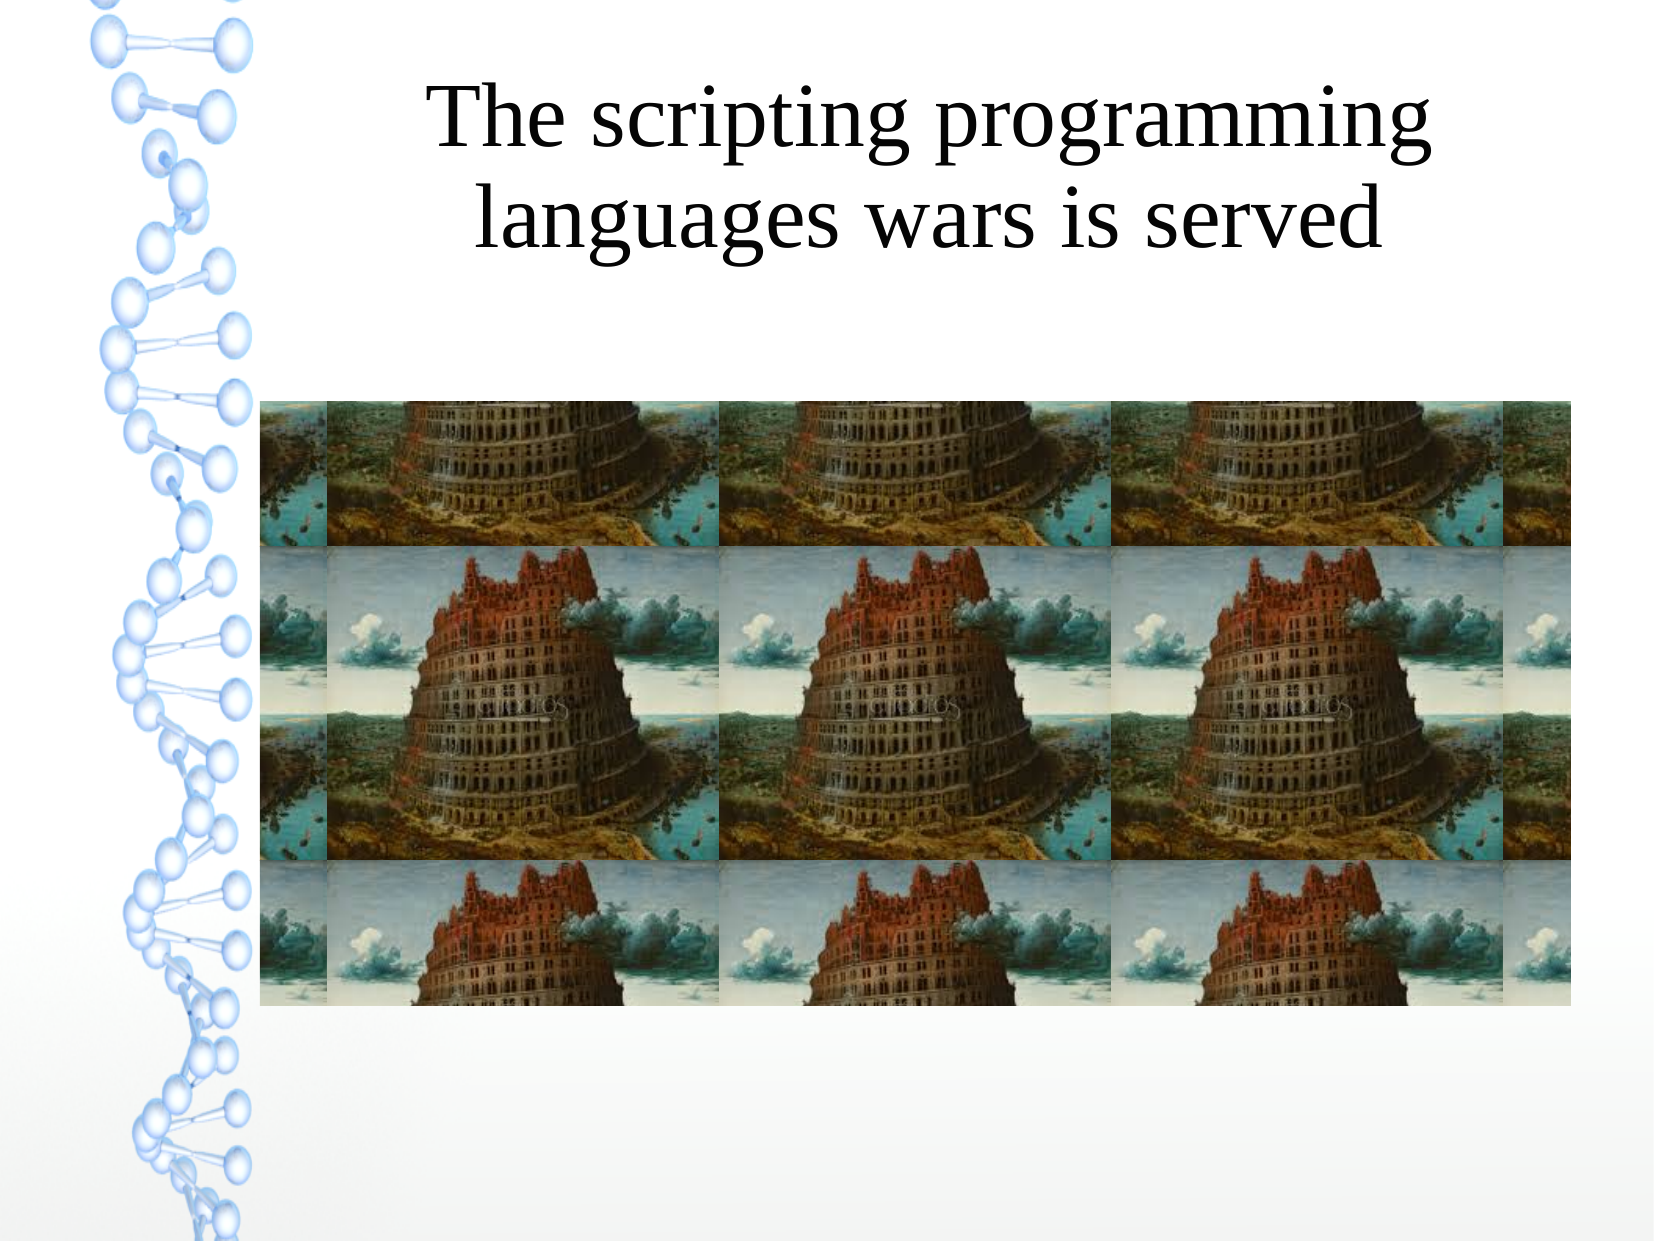

# The scripting programming languages wars is served